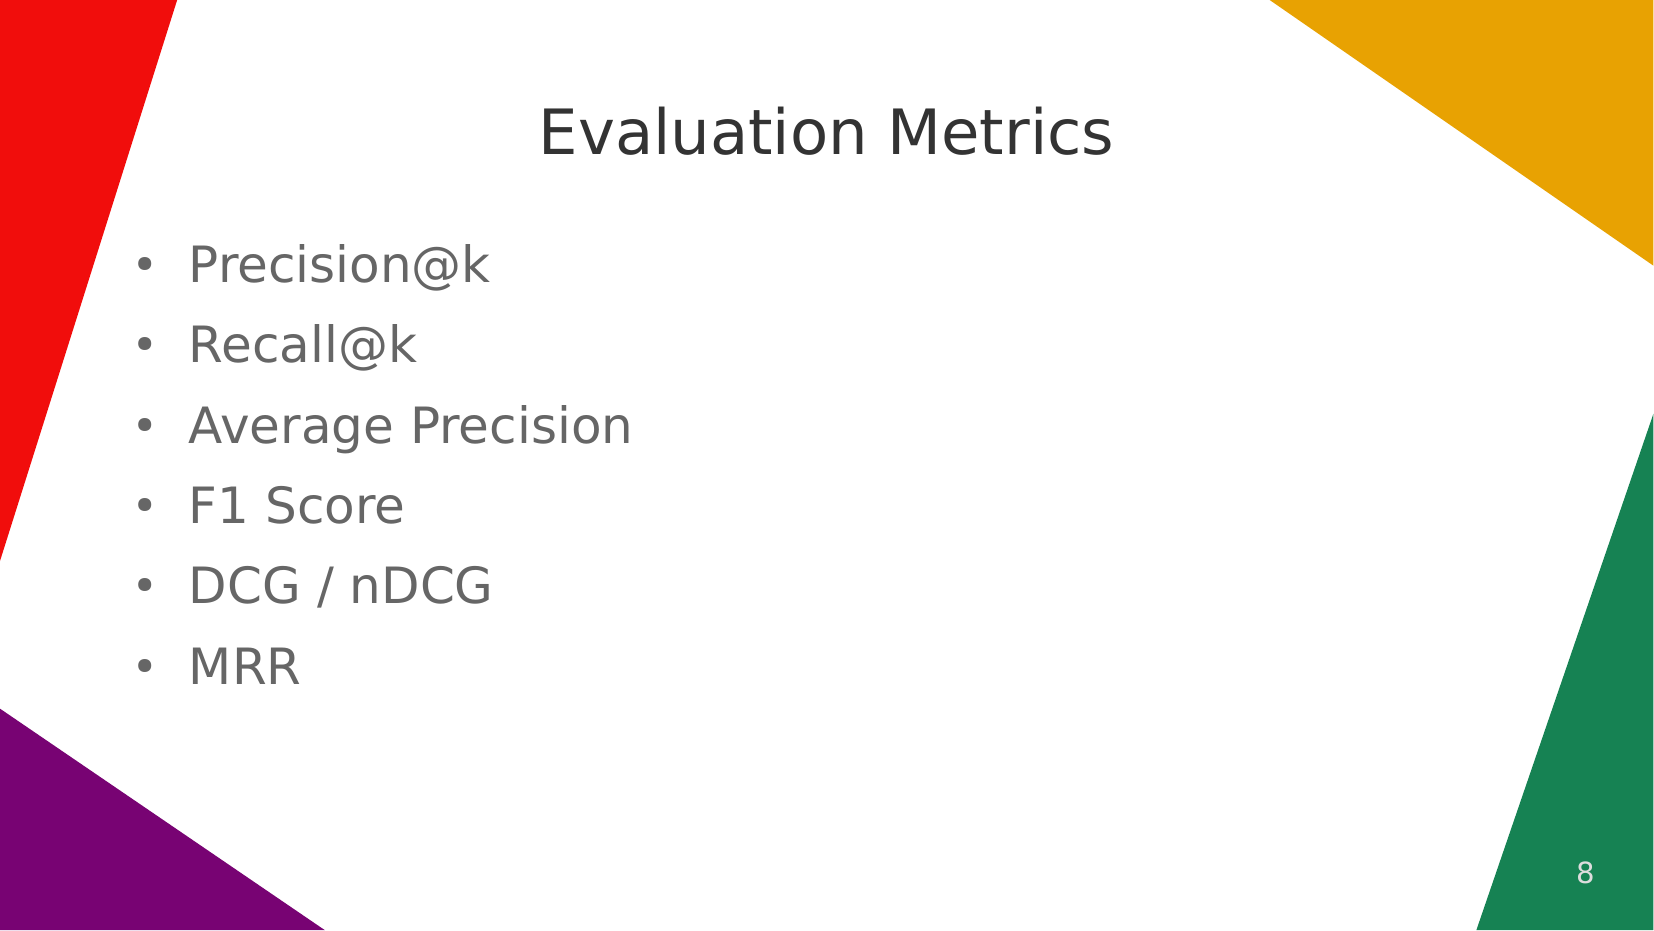

# Evaluation Metrics
Precision@k
Recall@k
Average Precision
F1 Score
DCG / nDCG
MRR
8